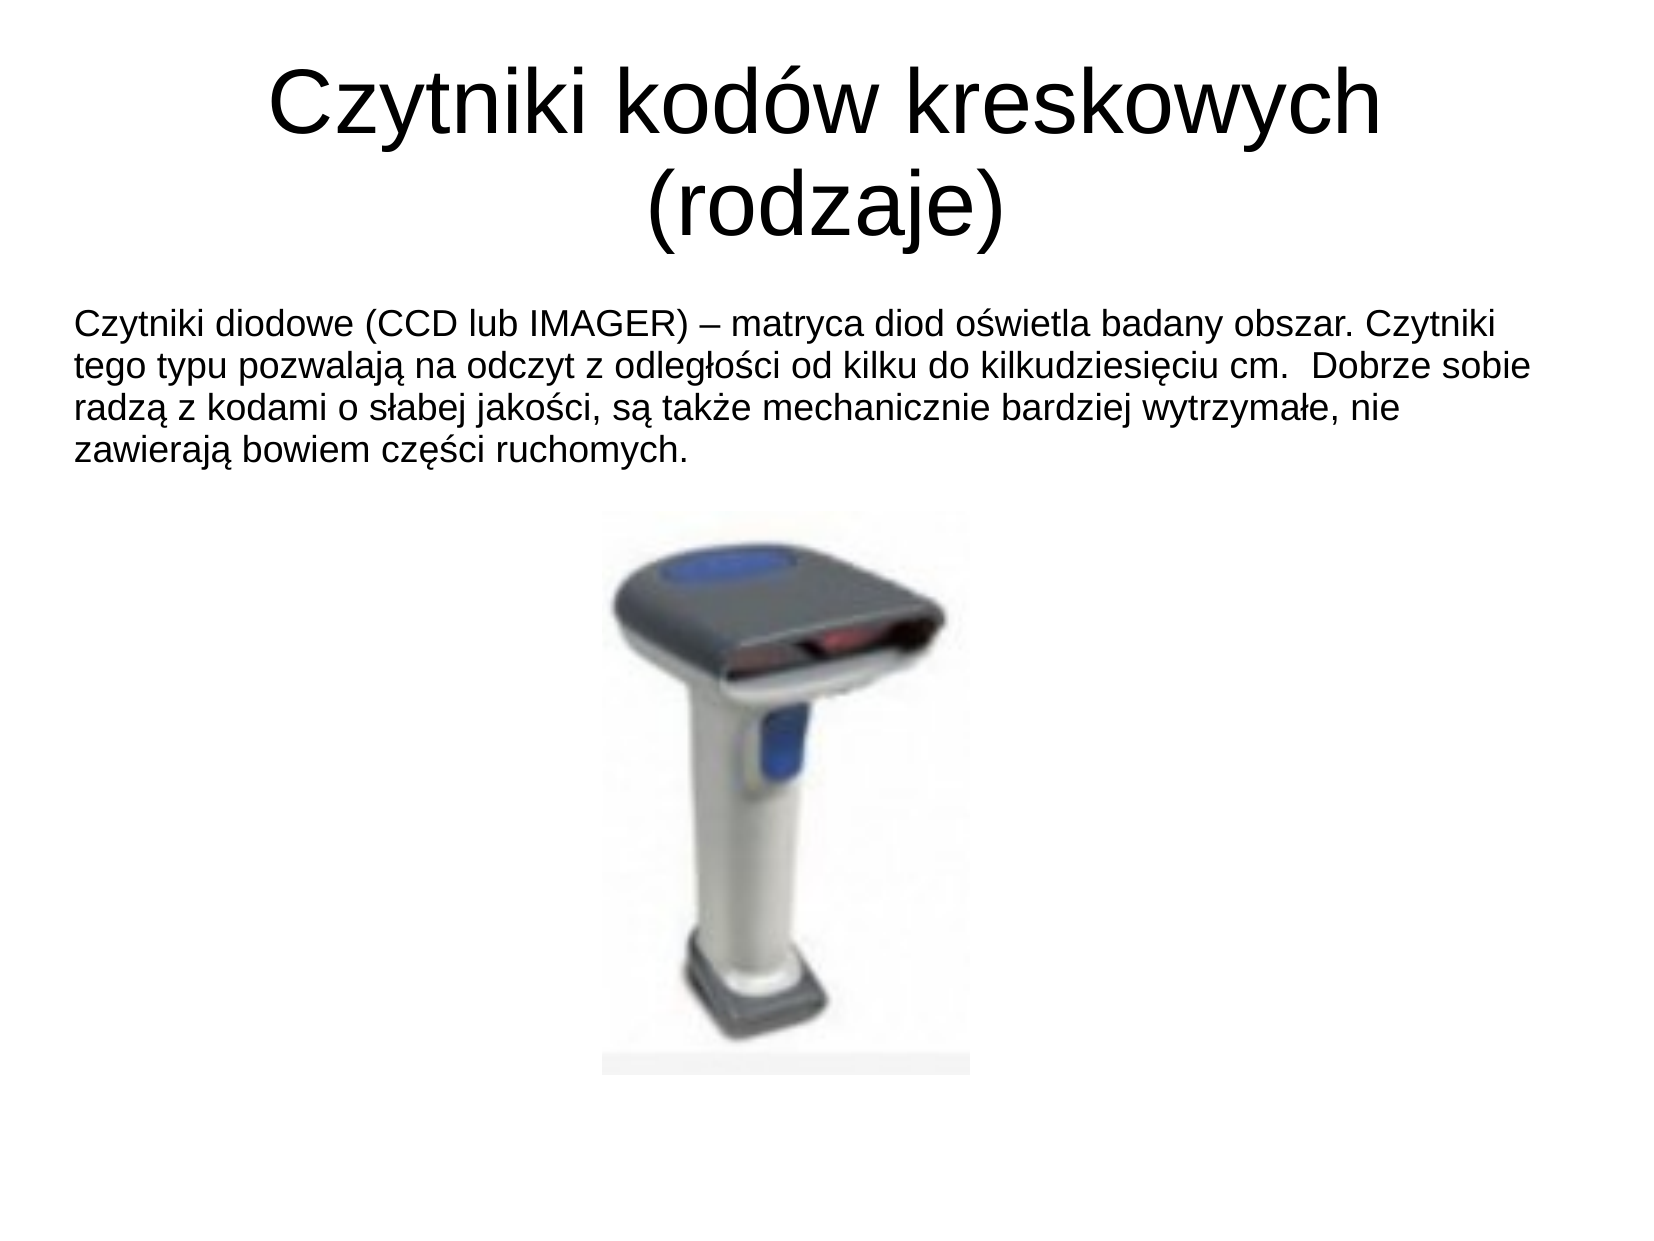

# Czytniki kodów kreskowych (rodzaje)
Czytniki diodowe (CCD lub IMAGER) – matryca diod oświetla badany obszar. Czytniki tego typu pozwalają na odczyt z odległości od kilku do kilkudziesięciu cm. Dobrze sobie radzą z kodami o słabej jakości, są także mechanicznie bardziej wytrzymałe, nie zawierają bowiem części ruchomych.